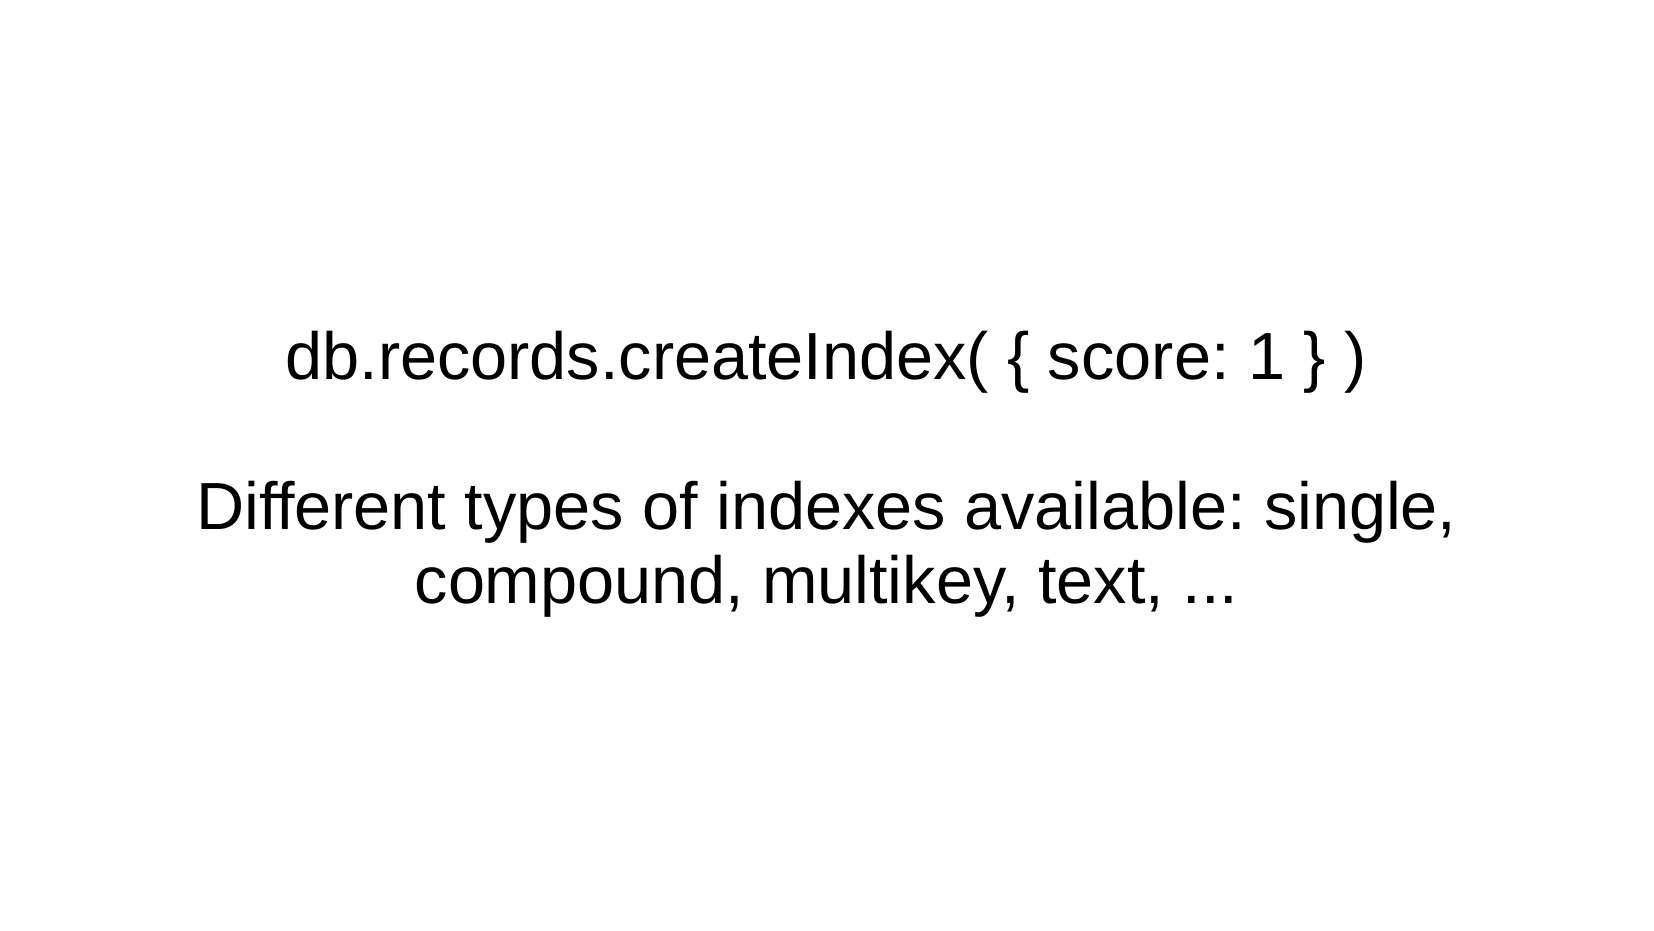

# db.records.createIndex( { score: 1 } )
Different types of indexes available: single, compound, multikey, text, ...